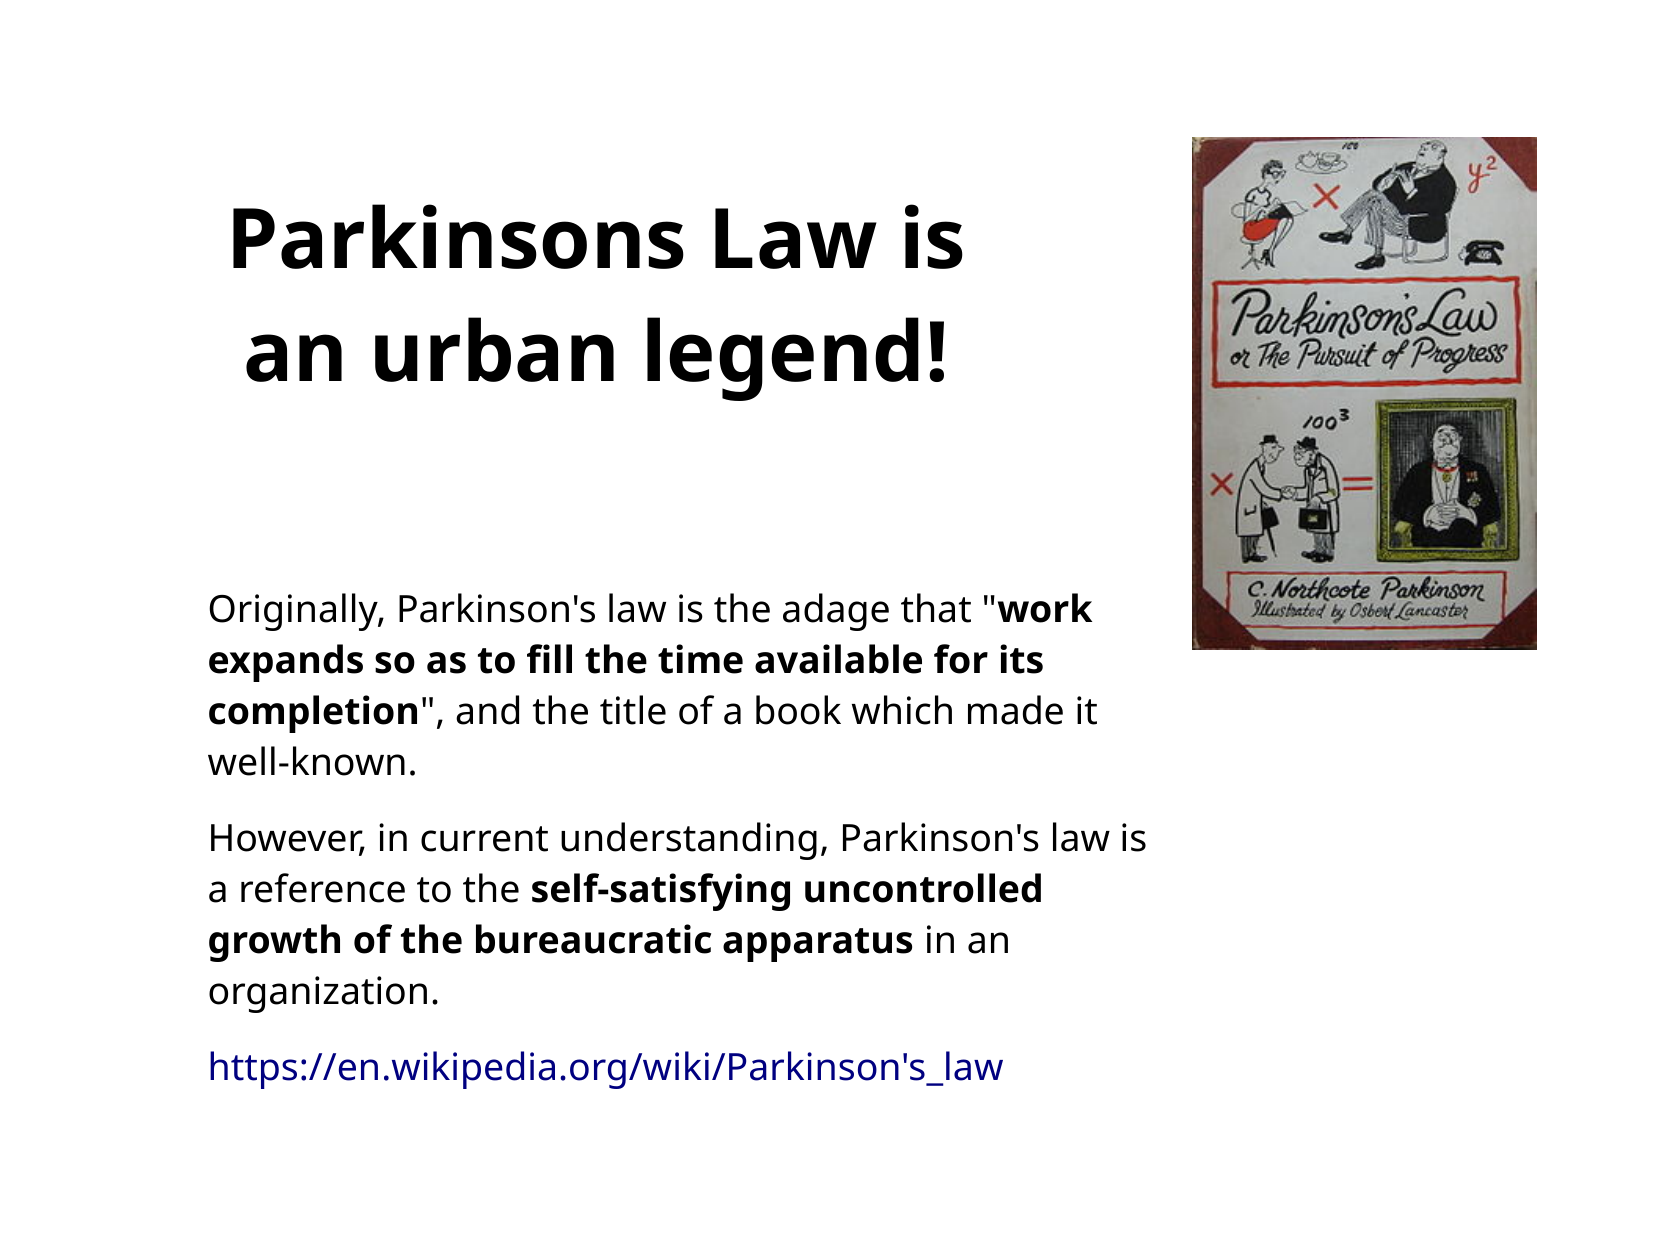

# Parkinsons Law is an urban legend!
Originally, Parkinson's law is the adage that "work expands so as to fill the time available for its completion", and the title of a book which made it well-known.
However, in current understanding, Parkinson's law is a reference to the self-satisfying uncontrolled growth of the bureaucratic apparatus in an organization.
https://en.wikipedia.org/wiki/Parkinson's_law